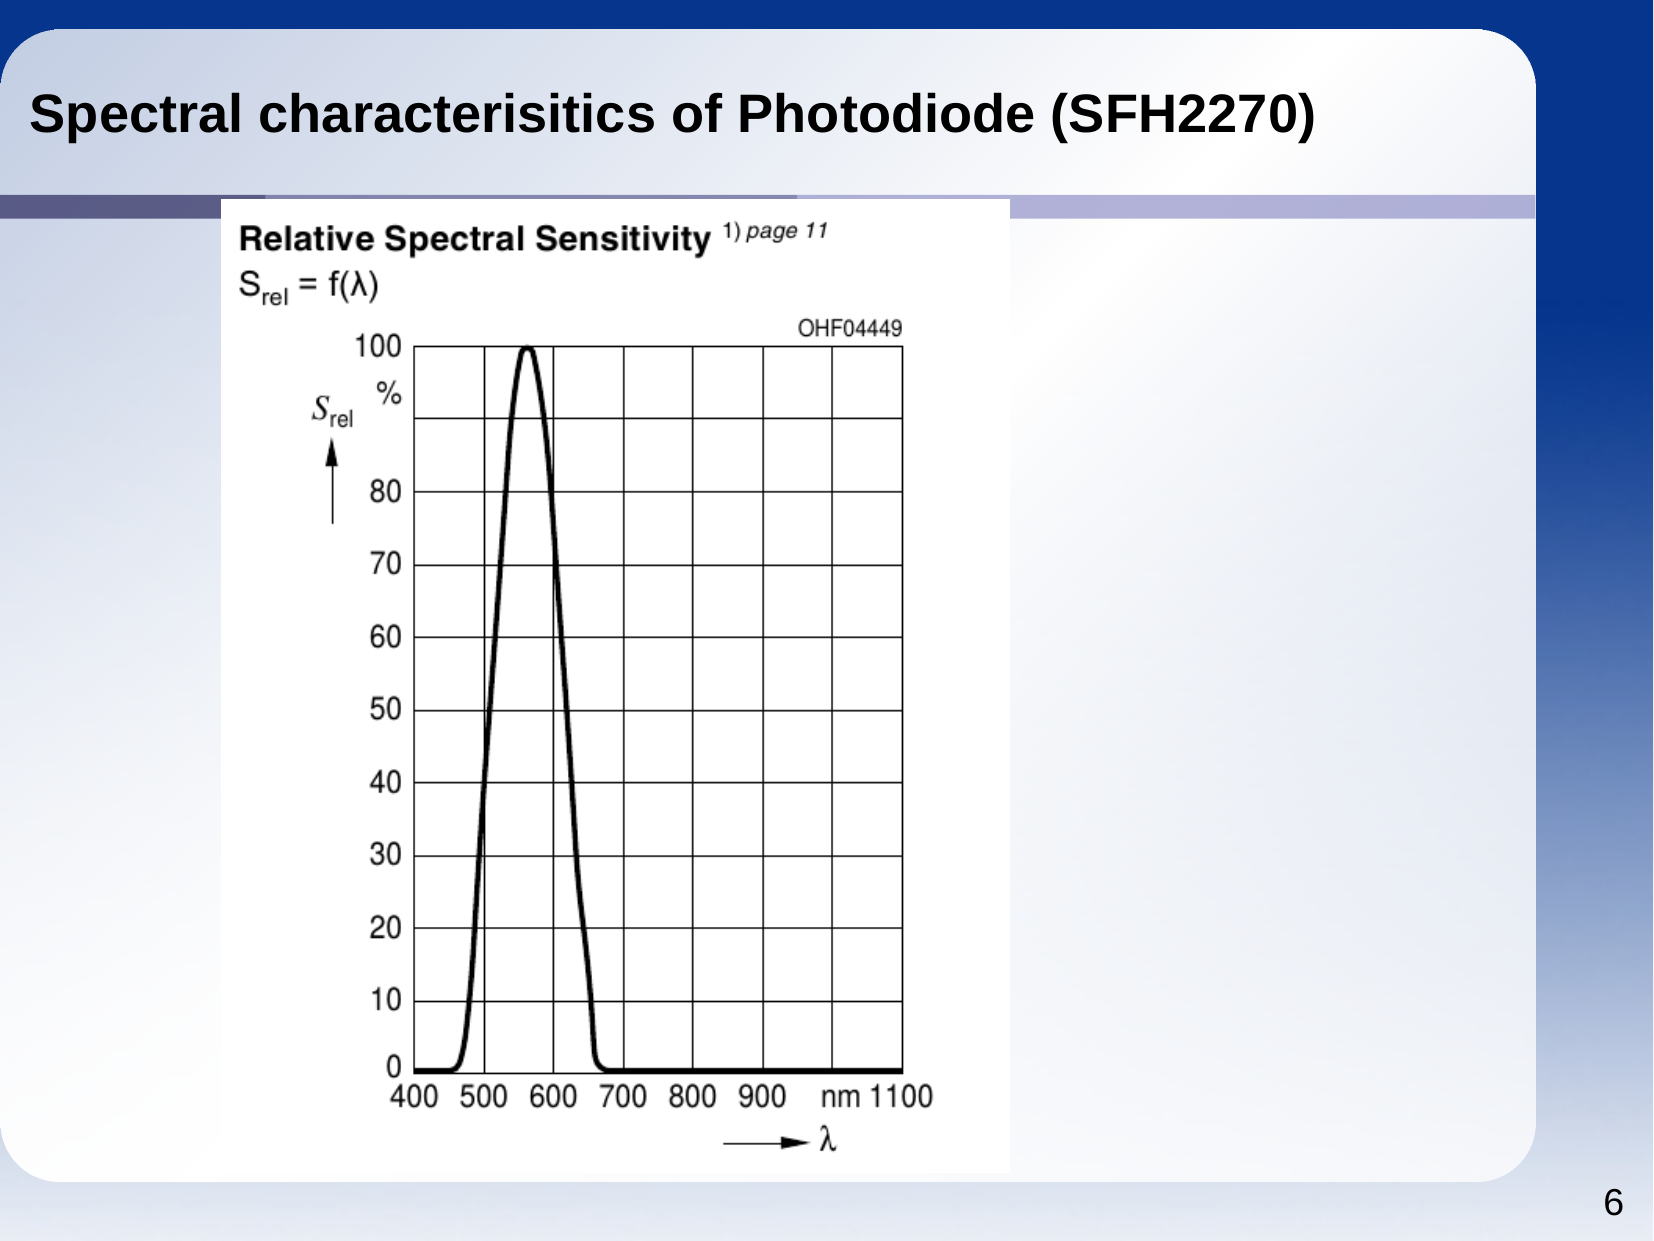

# Spectral characterisitics of Photodiode (SFH2270)
6